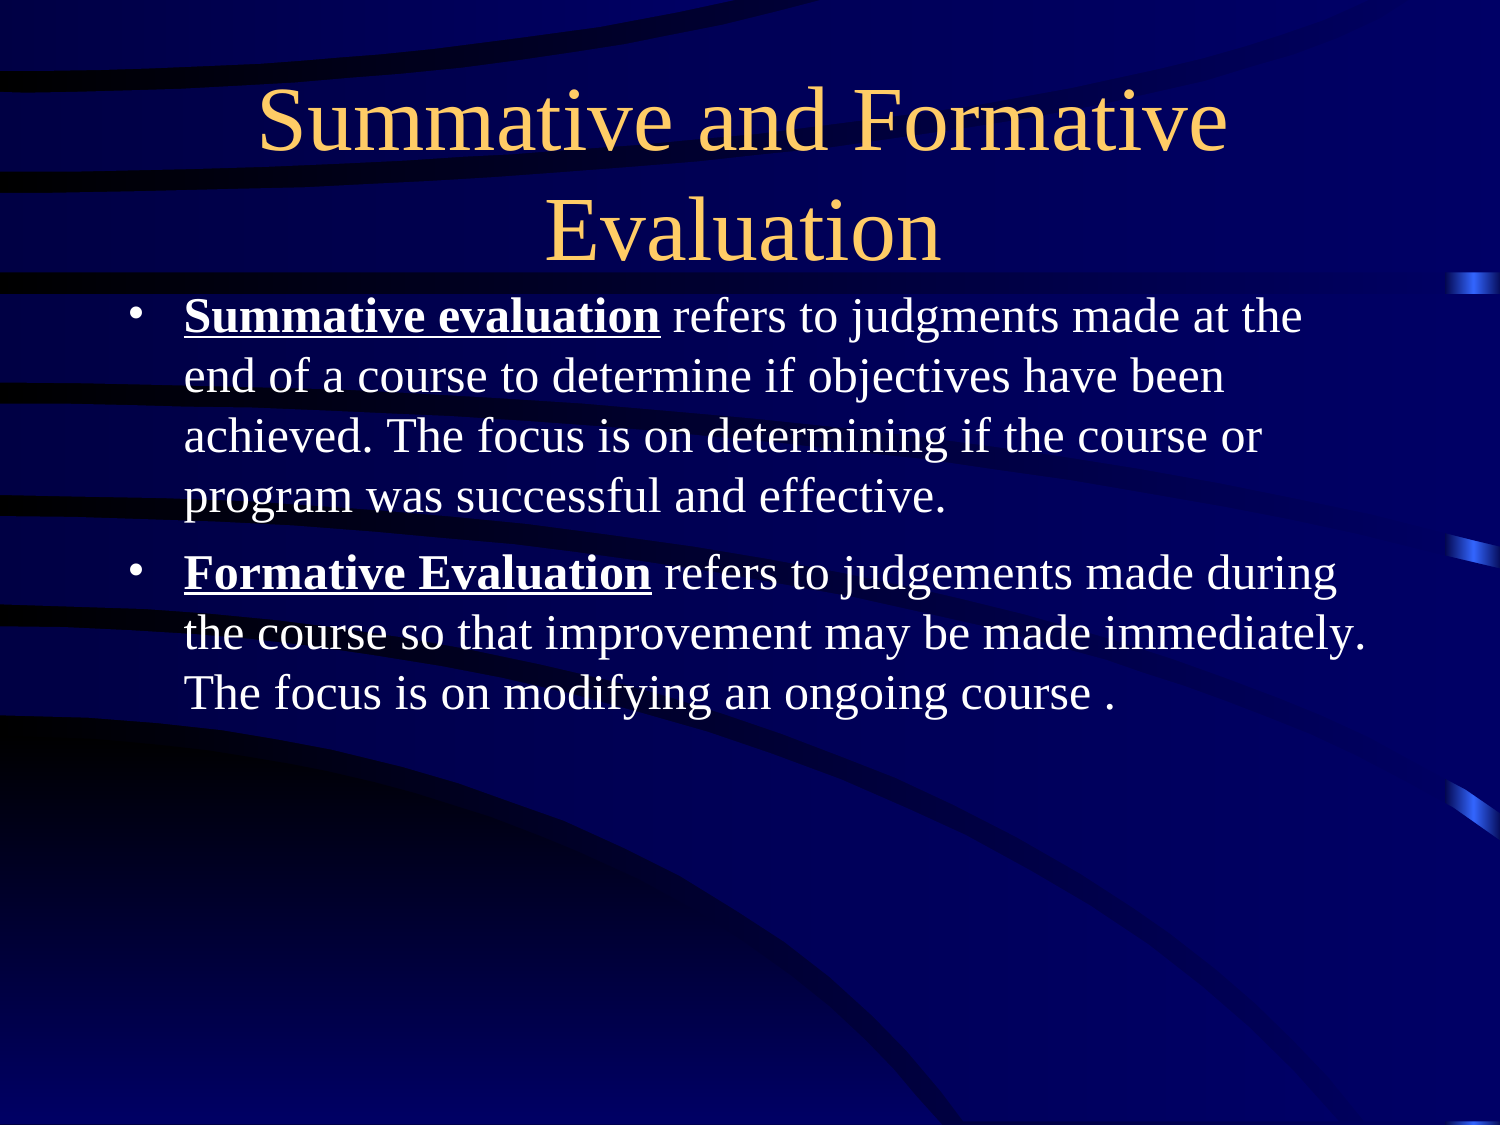

# Summative and Formative Evaluation
Summative evaluation refers to judgments made at the end of a course to determine if objectives have been achieved. The focus is on determining if the course or program was successful and effective.
Formative Evaluation refers to judgements made during the course so that improvement may be made immediately. The focus is on modifying an ongoing course .